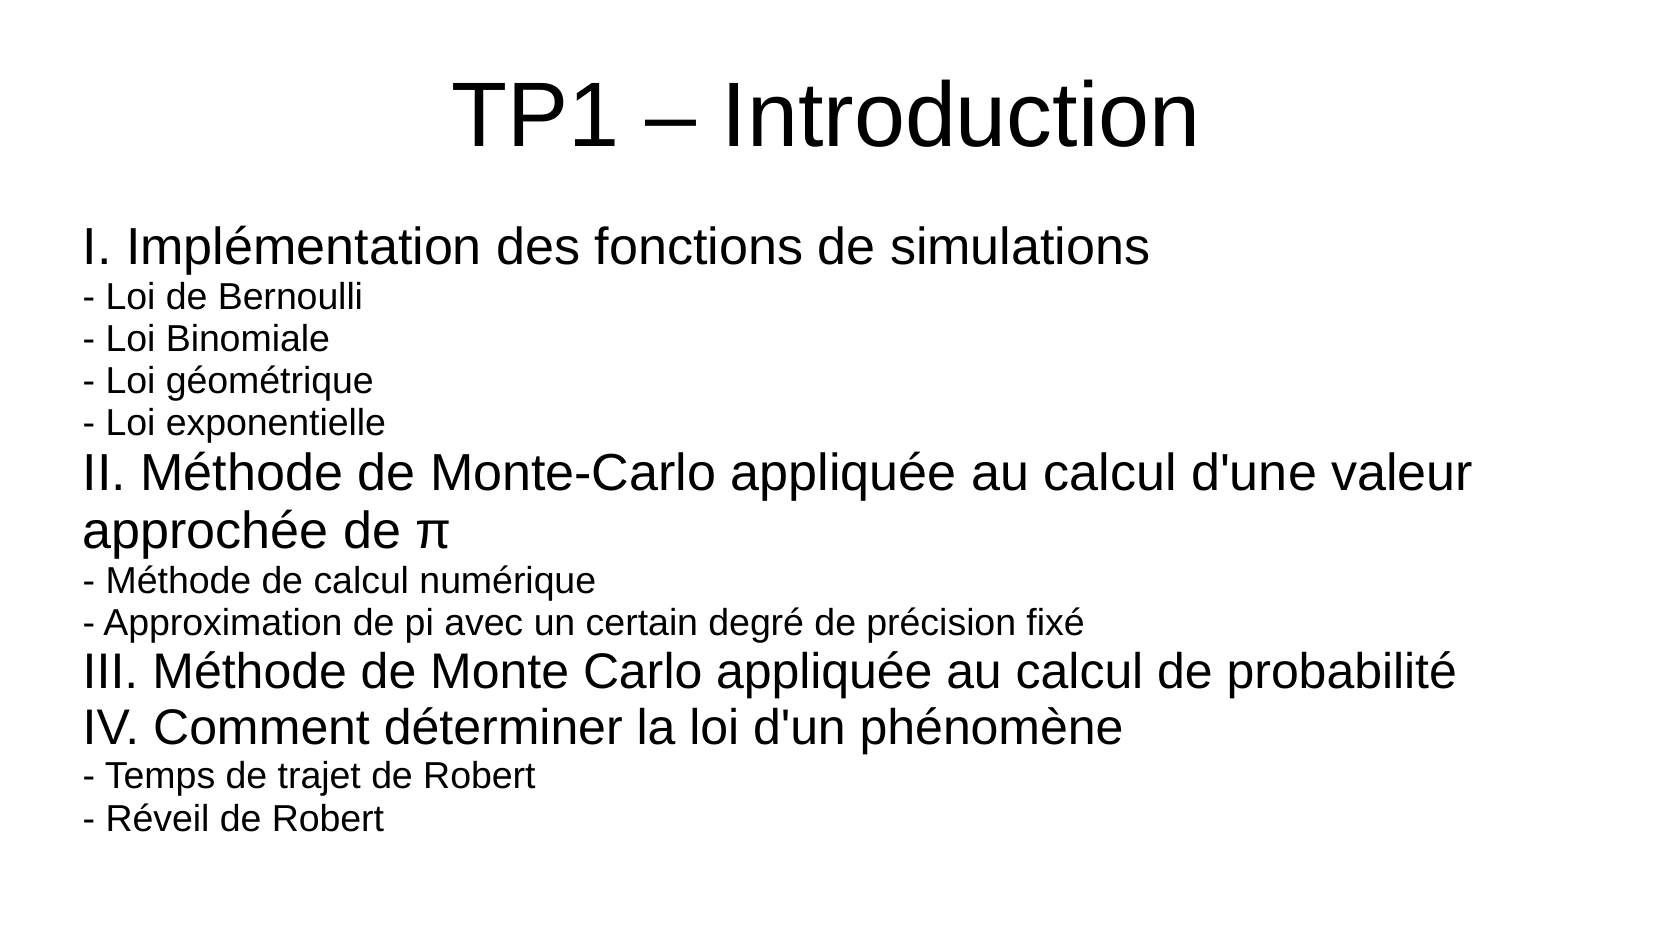

# TP1 – Introduction
I. Implémentation des fonctions de simulations
- Loi de Bernoulli
- Loi Binomiale
- Loi géométrique
- Loi exponentielle
II. Méthode de Monte-Carlo appliquée au calcul d'une valeur approchée de π
- Méthode de calcul numérique
- Approximation de pi avec un certain degré de précision fixé
III. Méthode de Monte Carlo appliquée au calcul de probabilité
IV. Comment déterminer la loi d'un phénomène
- Temps de trajet de Robert
- Réveil de Robert